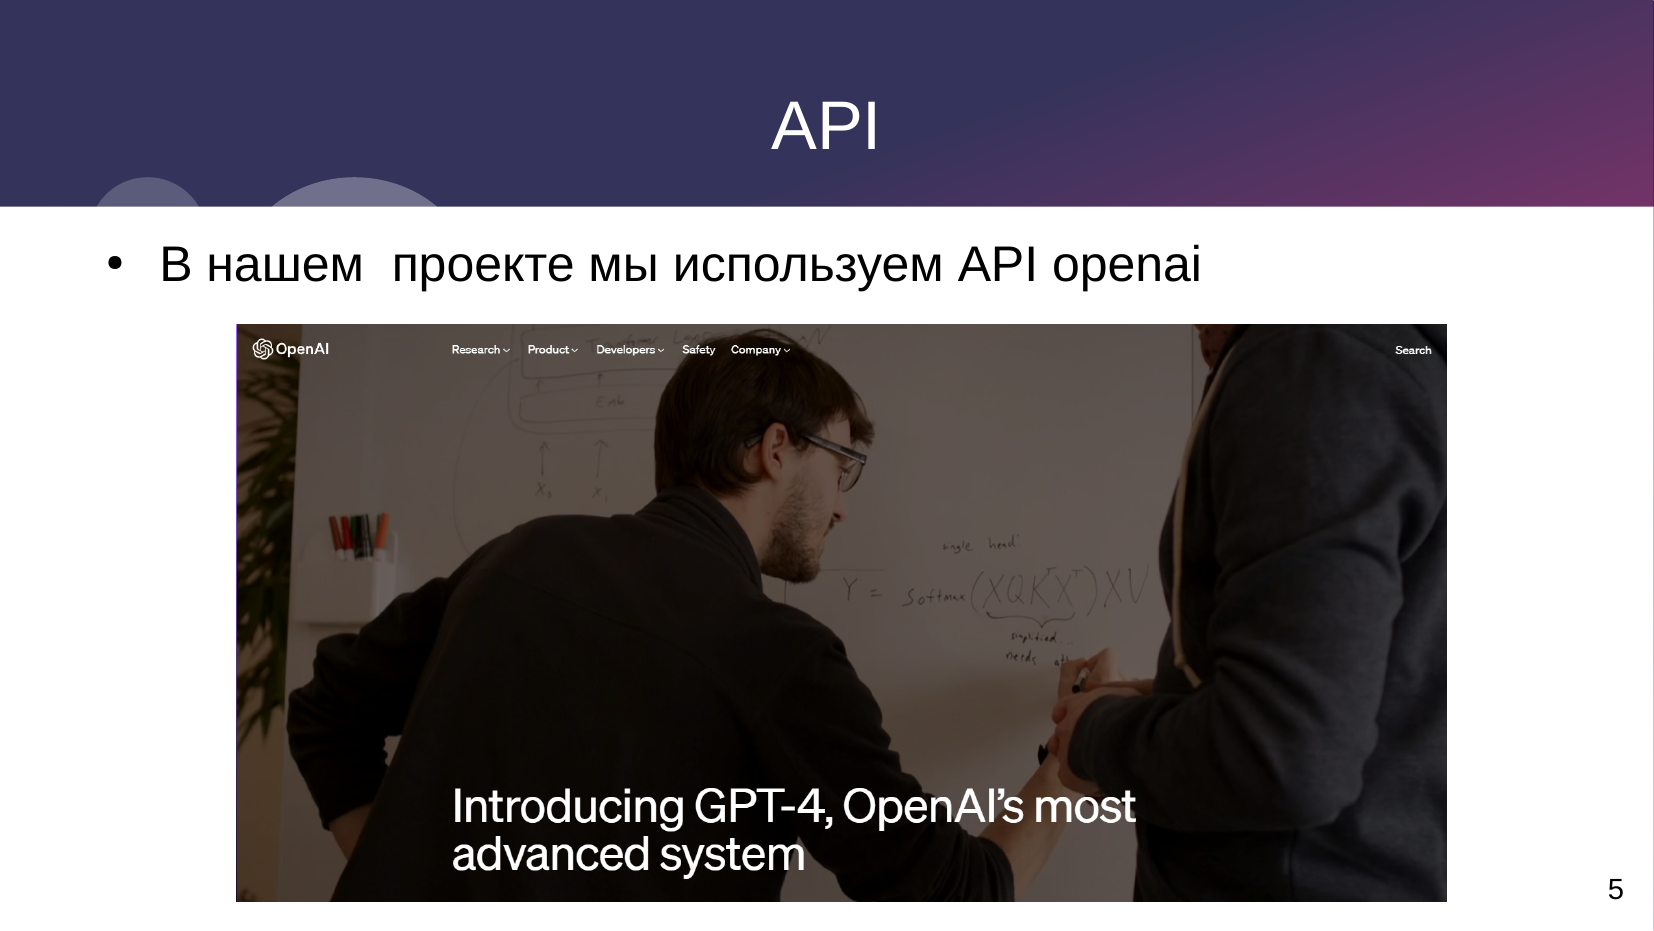

# API
В нашем проекте мы используем API openai